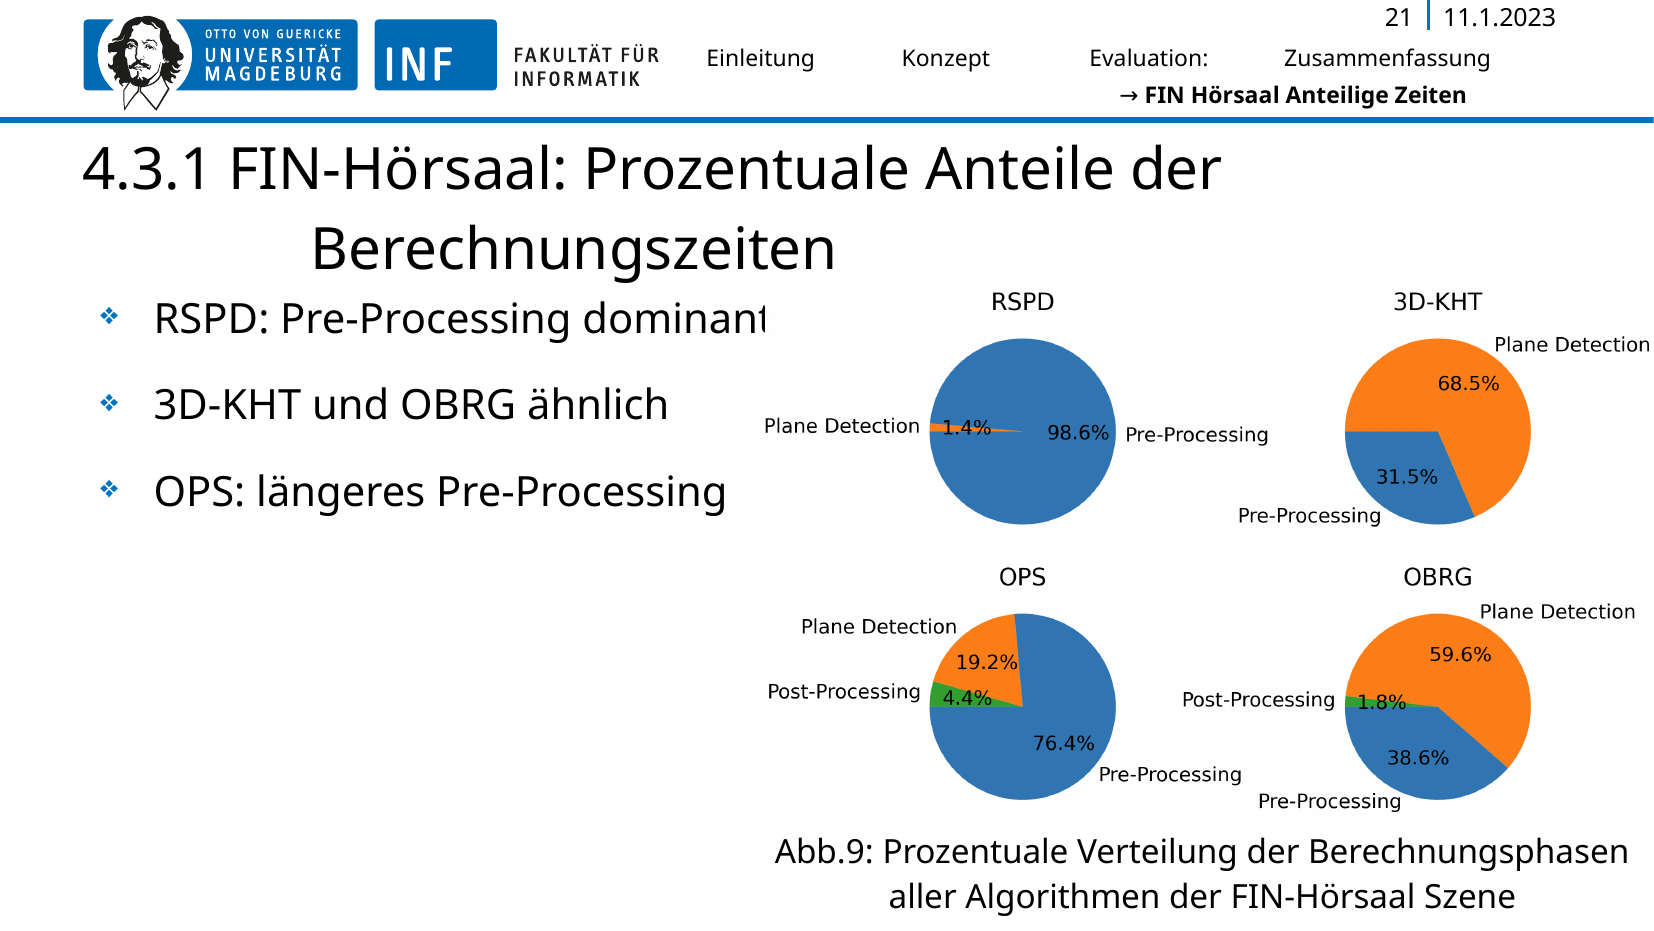

# 4.3.1 FIN-Hörsaal: Prozentuale Anteile der Berechnungszeiten
RSPD: Pre-Processing dominant
3D-KHT und OBRG ähnlich
OPS: längeres Pre-Processing
Abb.9: Prozentuale Verteilung der Berechnungsphasen aller Algorithmen der FIN-Hörsaal Szene